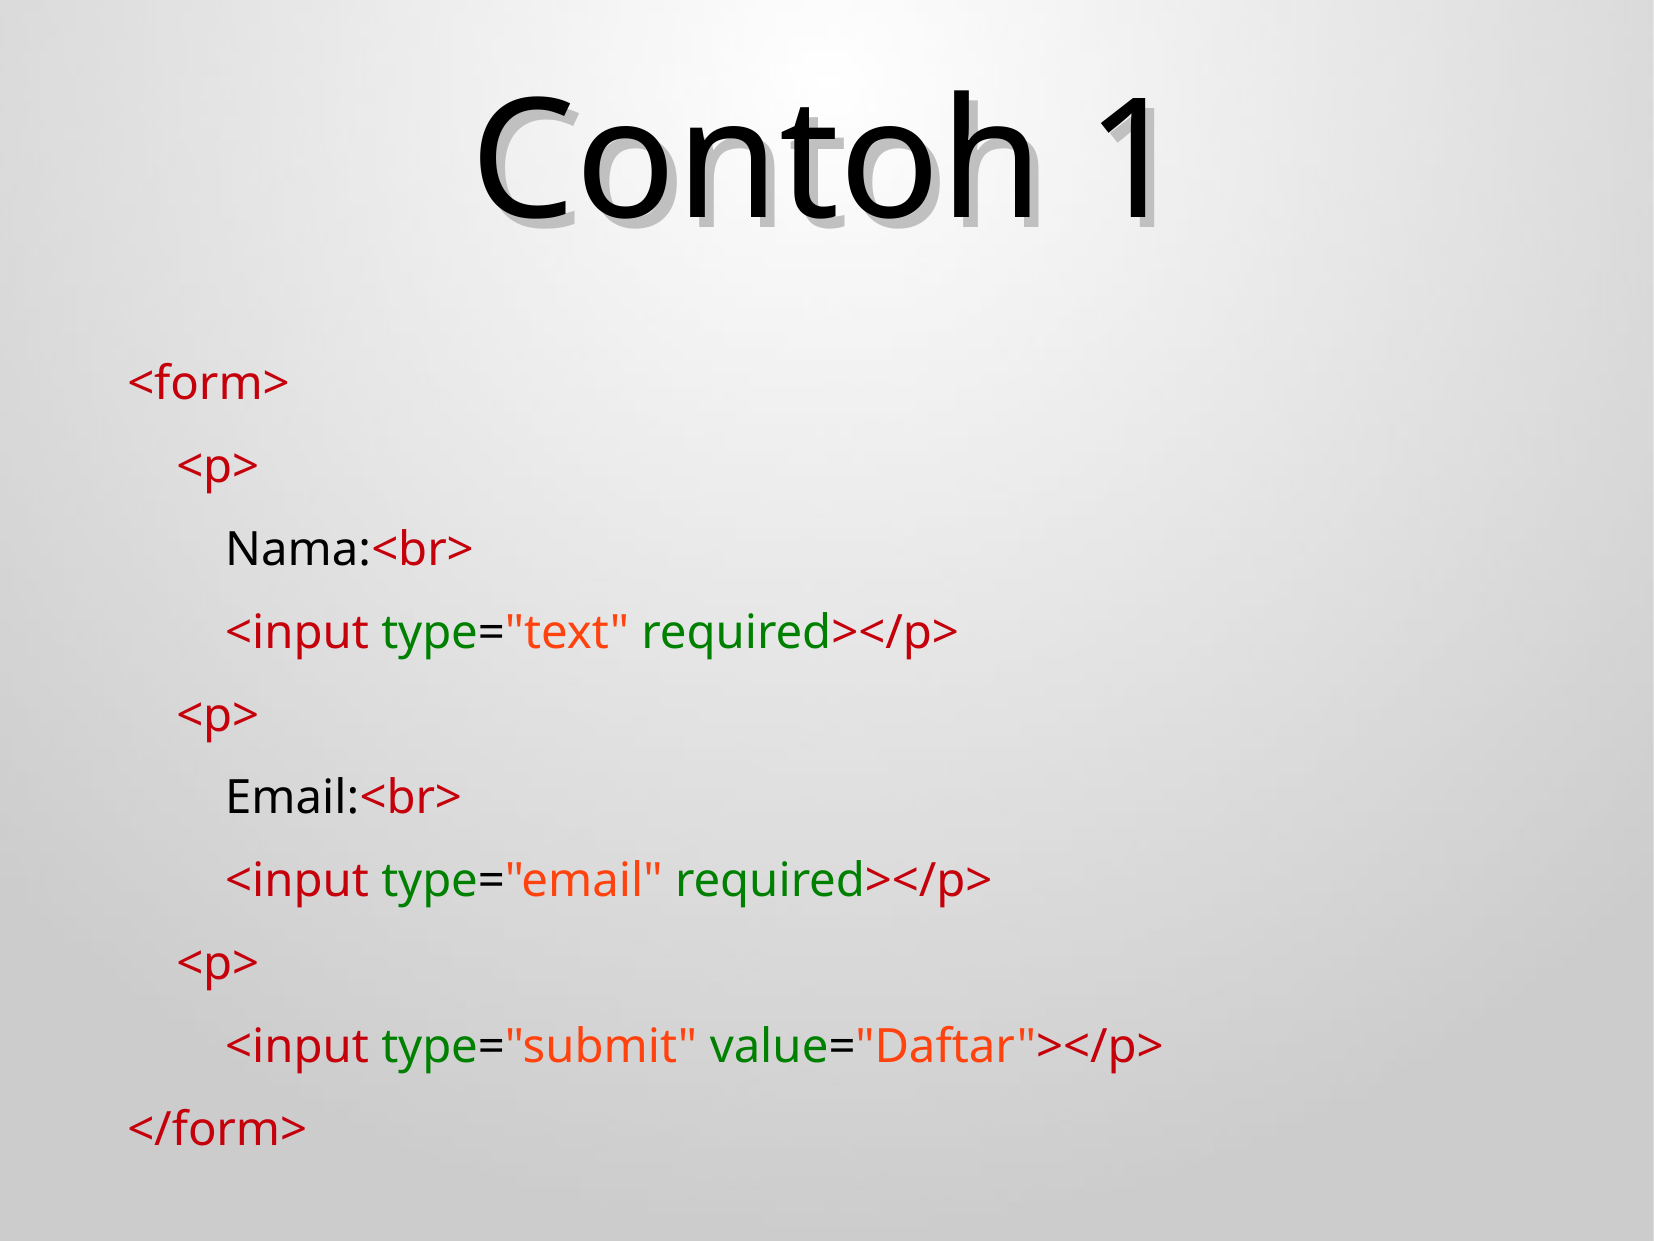

# Contoh 1
<form>
 <p>
 Nama:<br>
 <input type="text" required></p>
 <p>
 Email:<br>
 <input type="email" required></p>
 <p>
 <input type="submit" value="Daftar"></p>
</form>